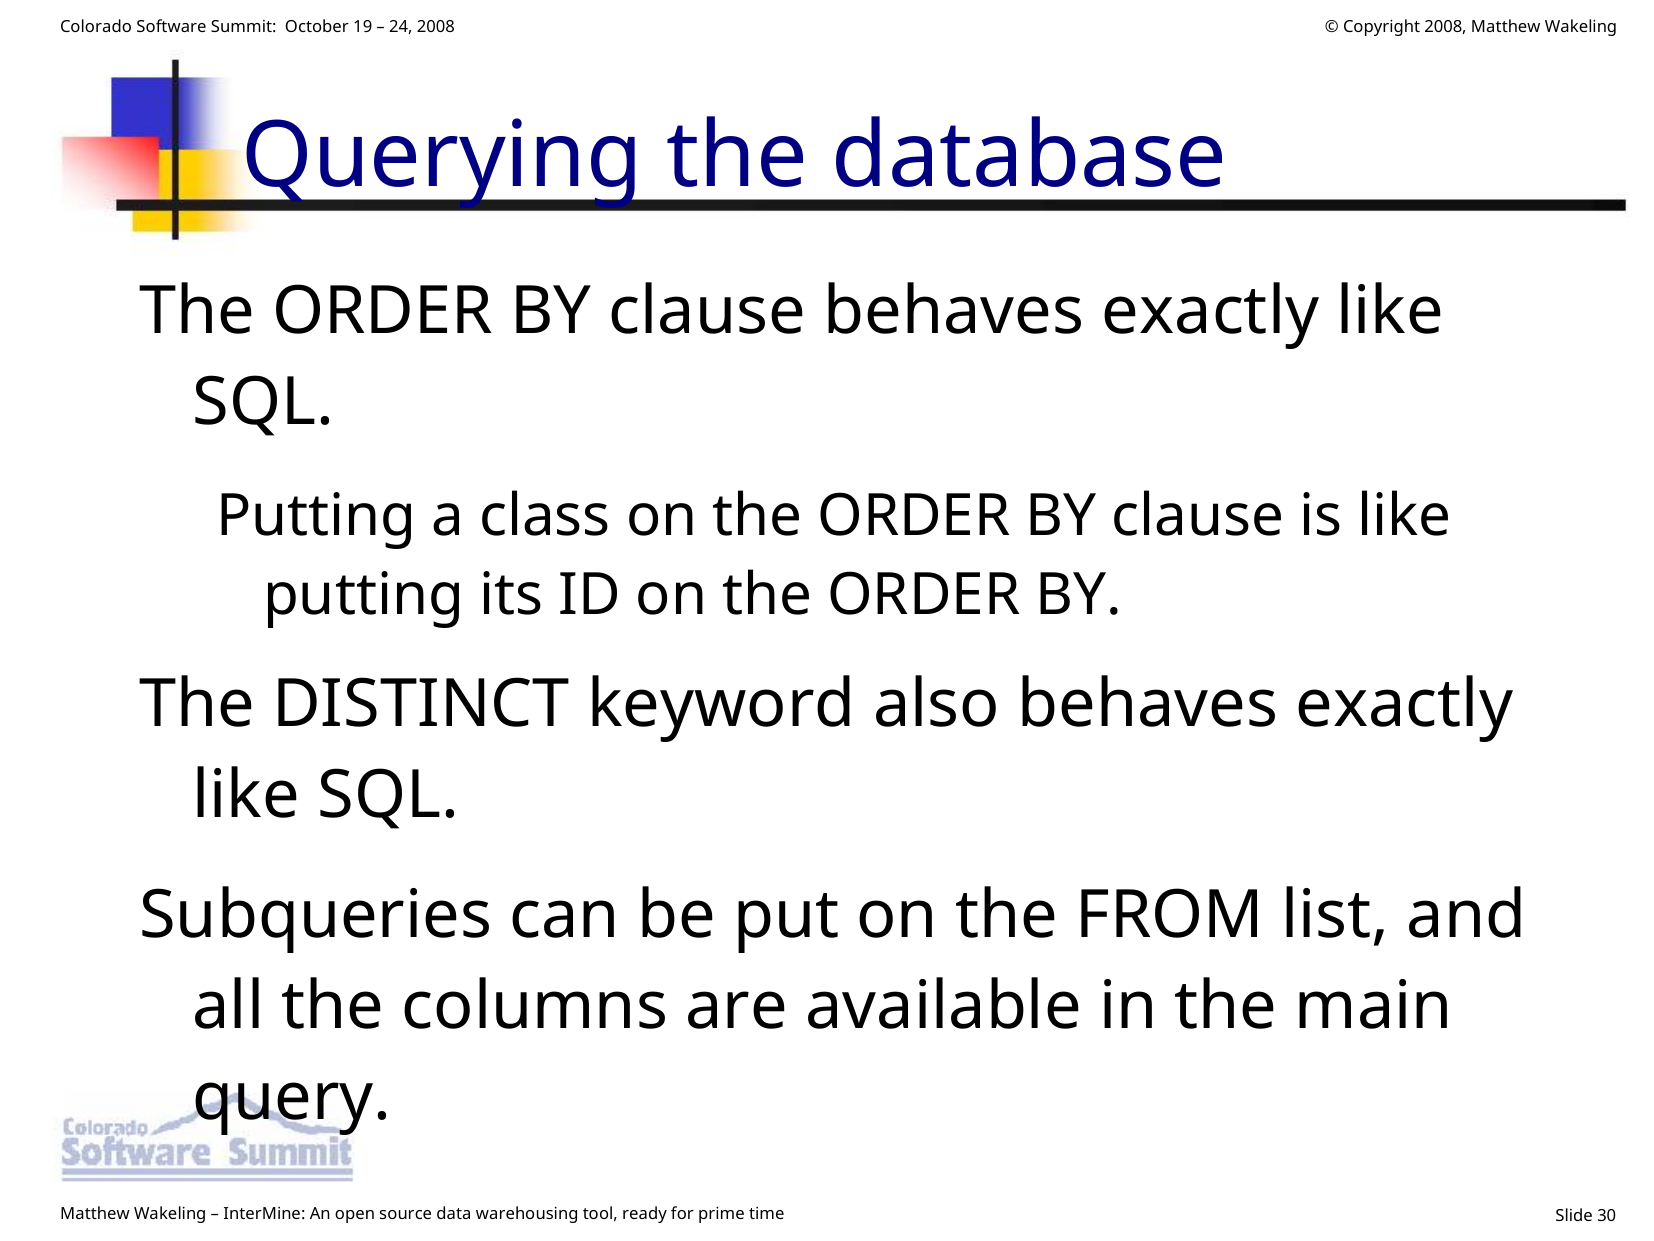

# Querying the database
The ORDER BY clause behaves exactly like SQL.
Putting a class on the ORDER BY clause is like putting its ID on the ORDER BY.
The DISTINCT keyword also behaves exactly like SQL.
Subqueries can be put on the FROM list, and all the columns are available in the main query.